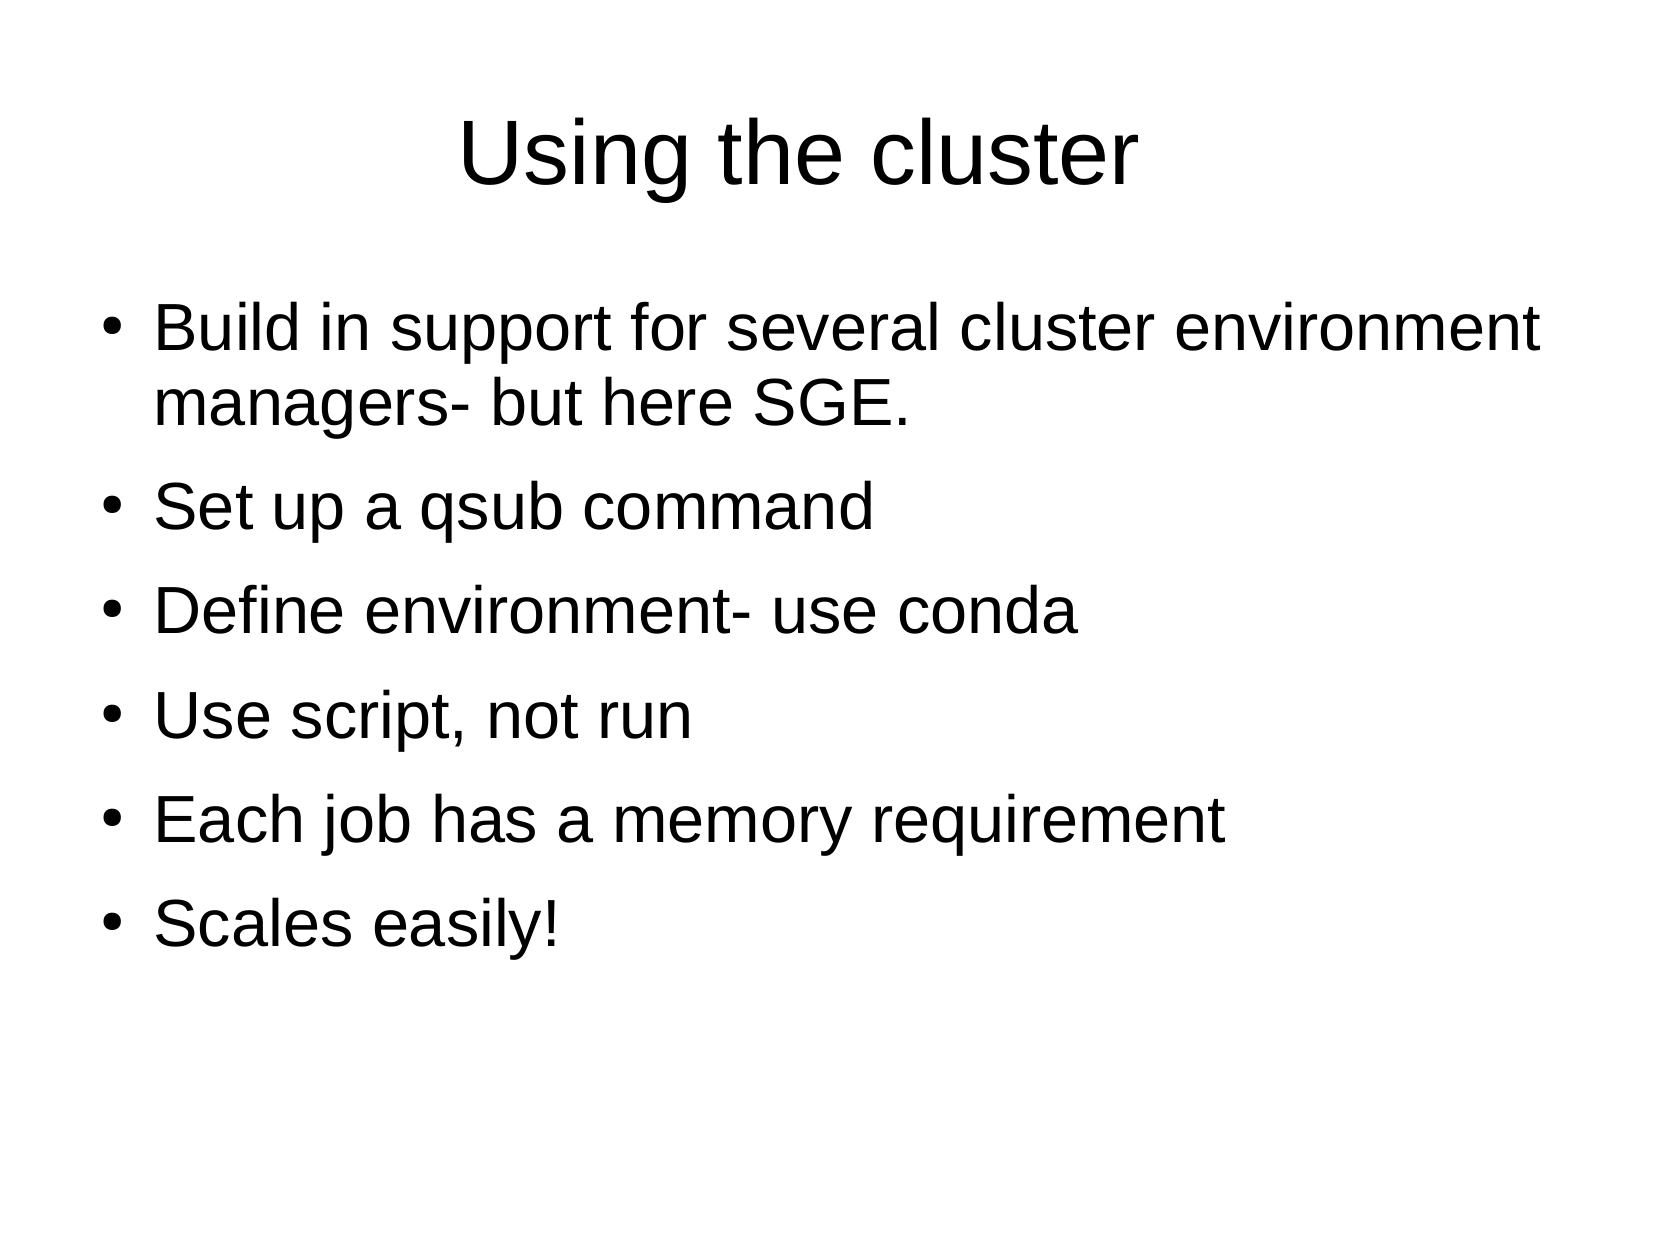

# Using the cluster
Build in support for several cluster environment managers- but here SGE.
Set up a qsub command
Define environment- use conda
Use script, not run
Each job has a memory requirement
Scales easily!